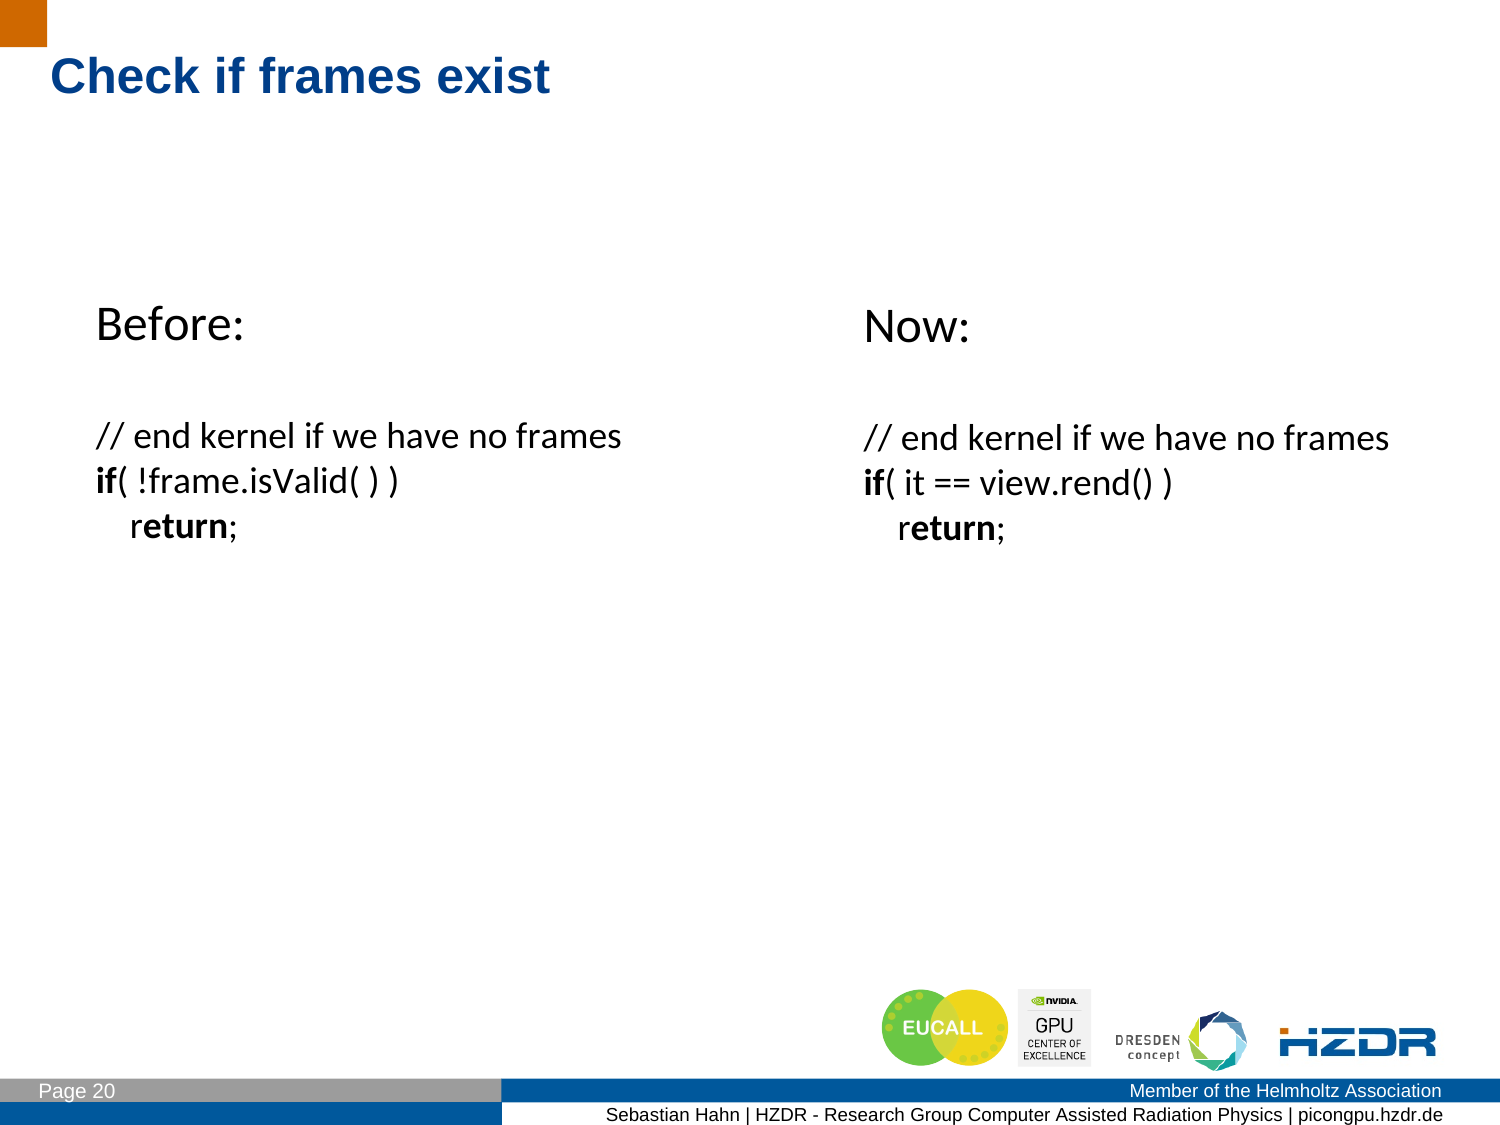

# Check if frames exist
Before:
// end kernel if we have no frames
if( !frame.isValid( ) )
 return;
Now:
// end kernel if we have no frames
if( it == view.rend() )
 return;